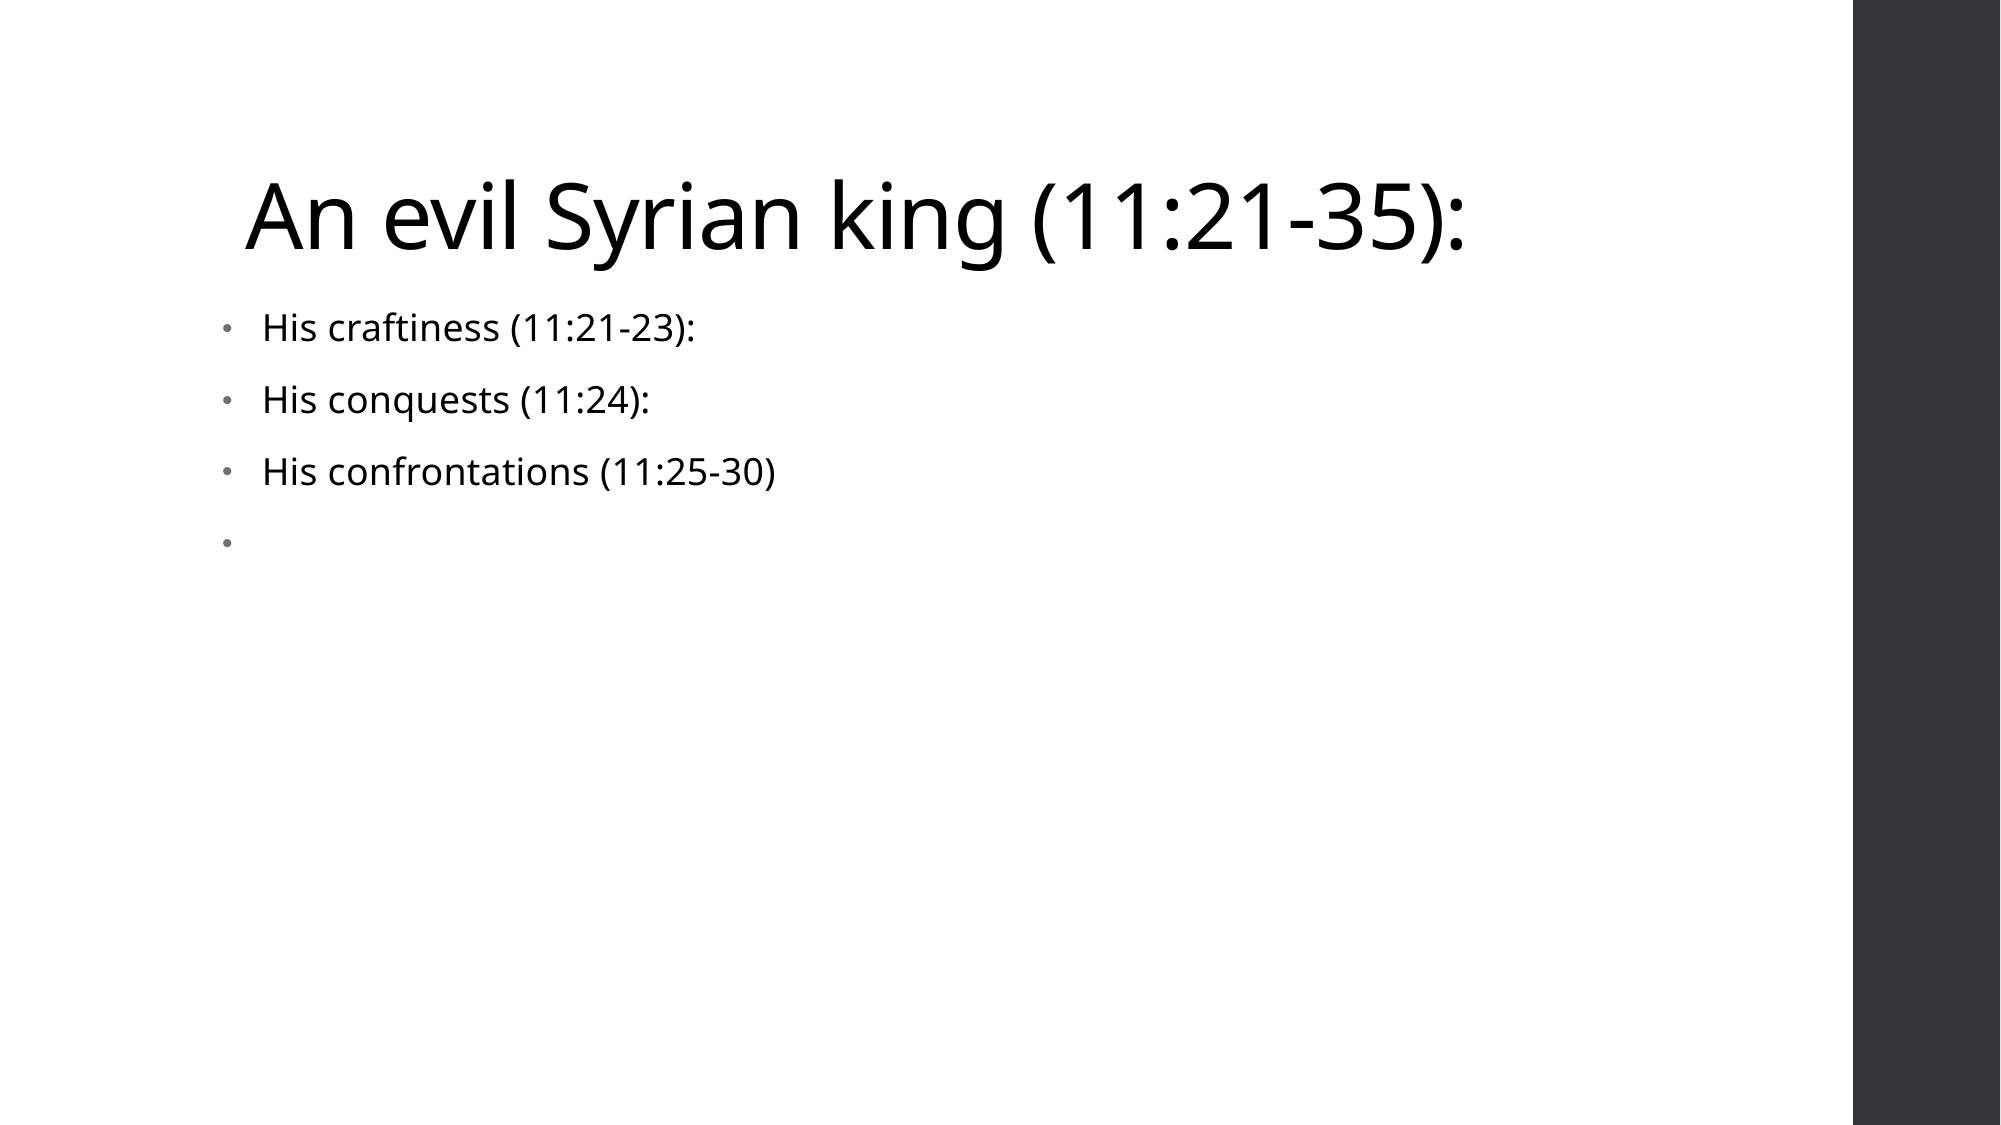

# An evil Syrian king (11:21-35):
 His craftiness (11:21-23):
 His conquests (11:24):
 His confrontations (11:25-30)